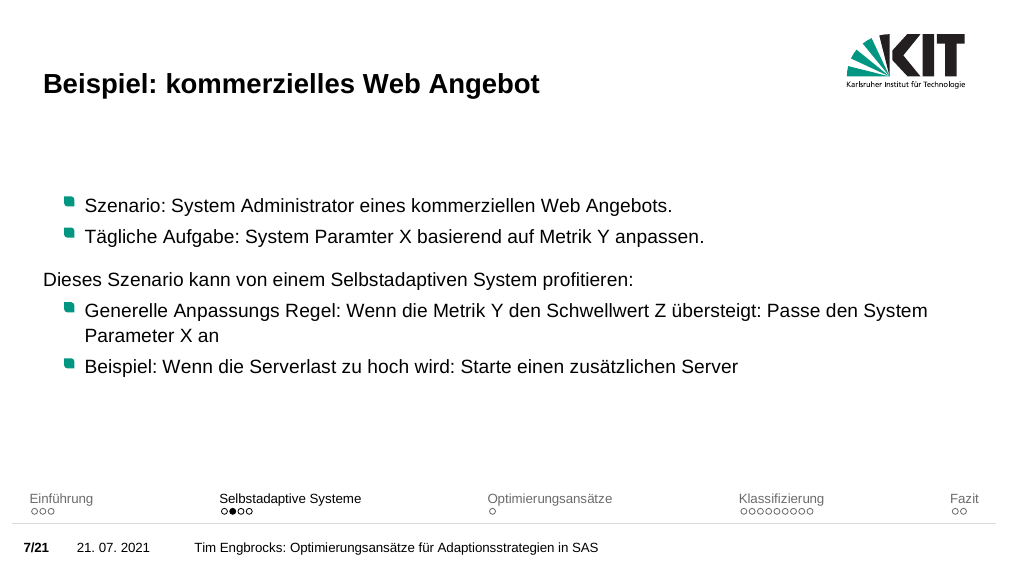

Beispiel: kommerzielles Web Angebot
Szenario: System Administrator eines kommerziellen Web Angebots.
Tägliche Aufgabe: System Paramter X basierend auf Metrik Y anpassen.
Dieses Szenario kann von einem Selbstadaptiven System profitieren:
Generelle Anpassungs Regel: Wenn die Metrik Y den Schwellwert Z übersteigt: Passe den System
Parameter X an
Beispiel: Wenn die Serverlast zu hoch wird: Starte einen zusätzlichen Server
Einführung
Selbstadaptive Systeme
Optimierungsansätze
Klassifizierung
Fazit
7/21
21. 07. 2021
Tim Engbrocks: Optimierungsansätze für Adaptionsstrategien in SAS